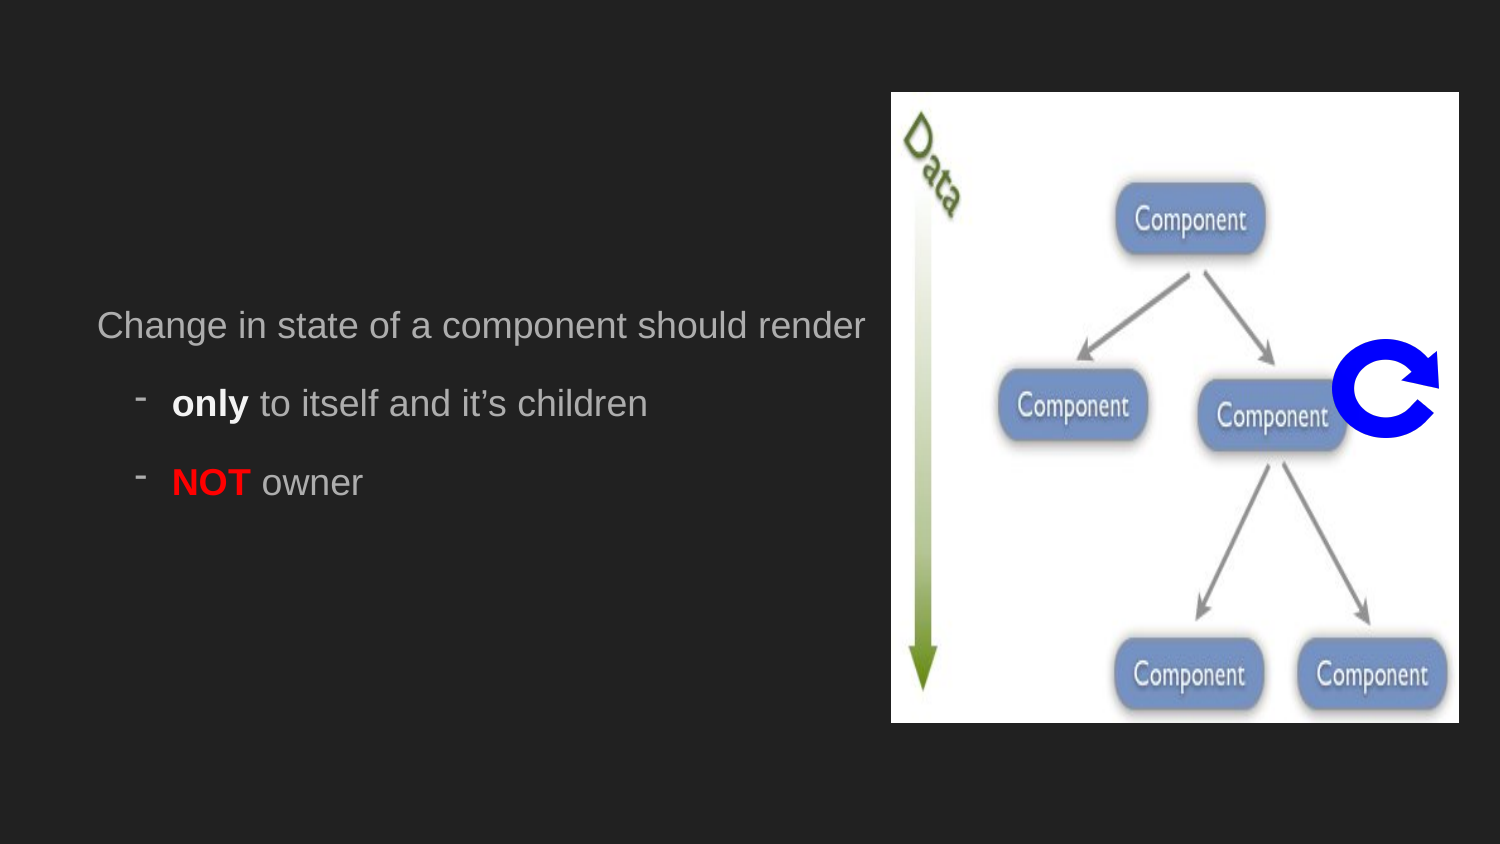

# Change in state of a component should render
only to itself and it’s children
NOT owner